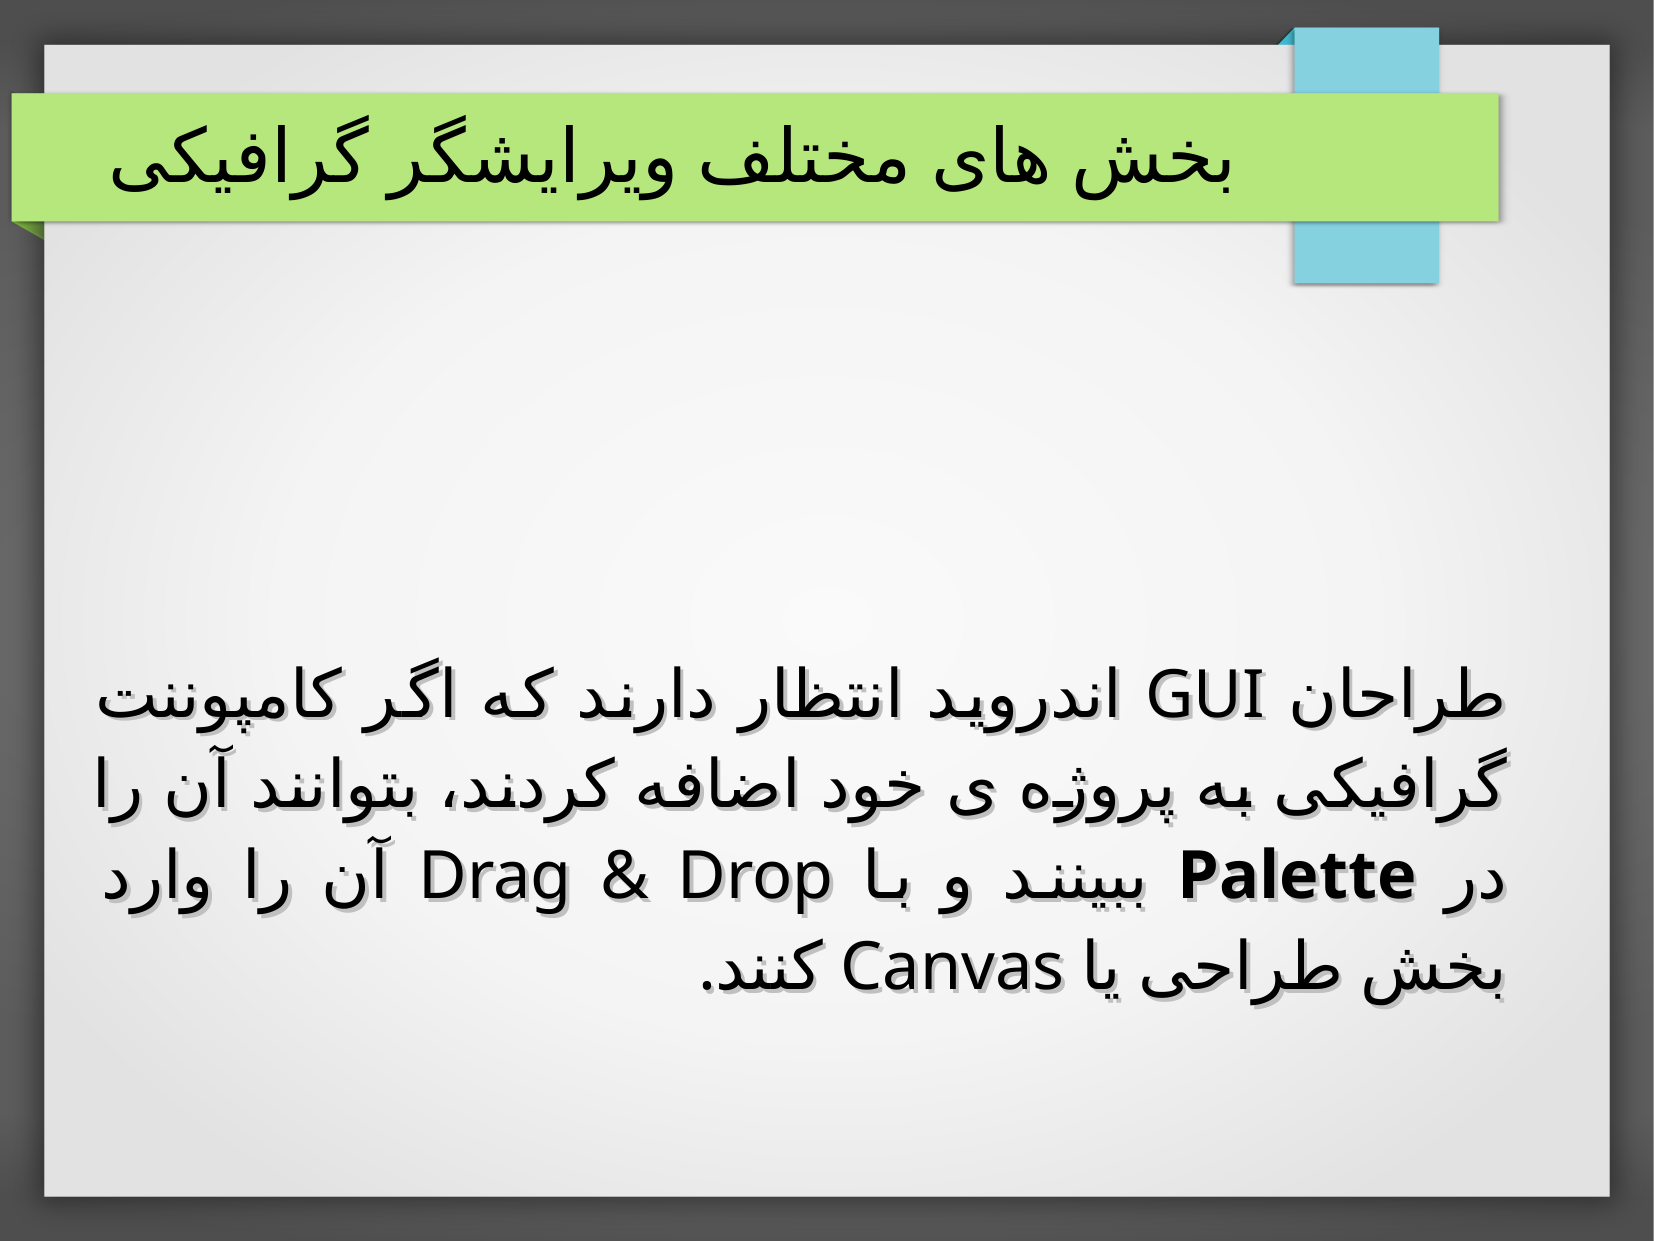

# بخش های مختلف ویرایشگر گرافیکی
طراحان GUI اندروید انتظار دارند که اگر کامپوننت گرافیکی به پروژه ی خود اضافه کردند، بتوانند آن را در Palette ببینند و با Drag & Drop آن را وارد بخش طراحی یا Canvas کنند.